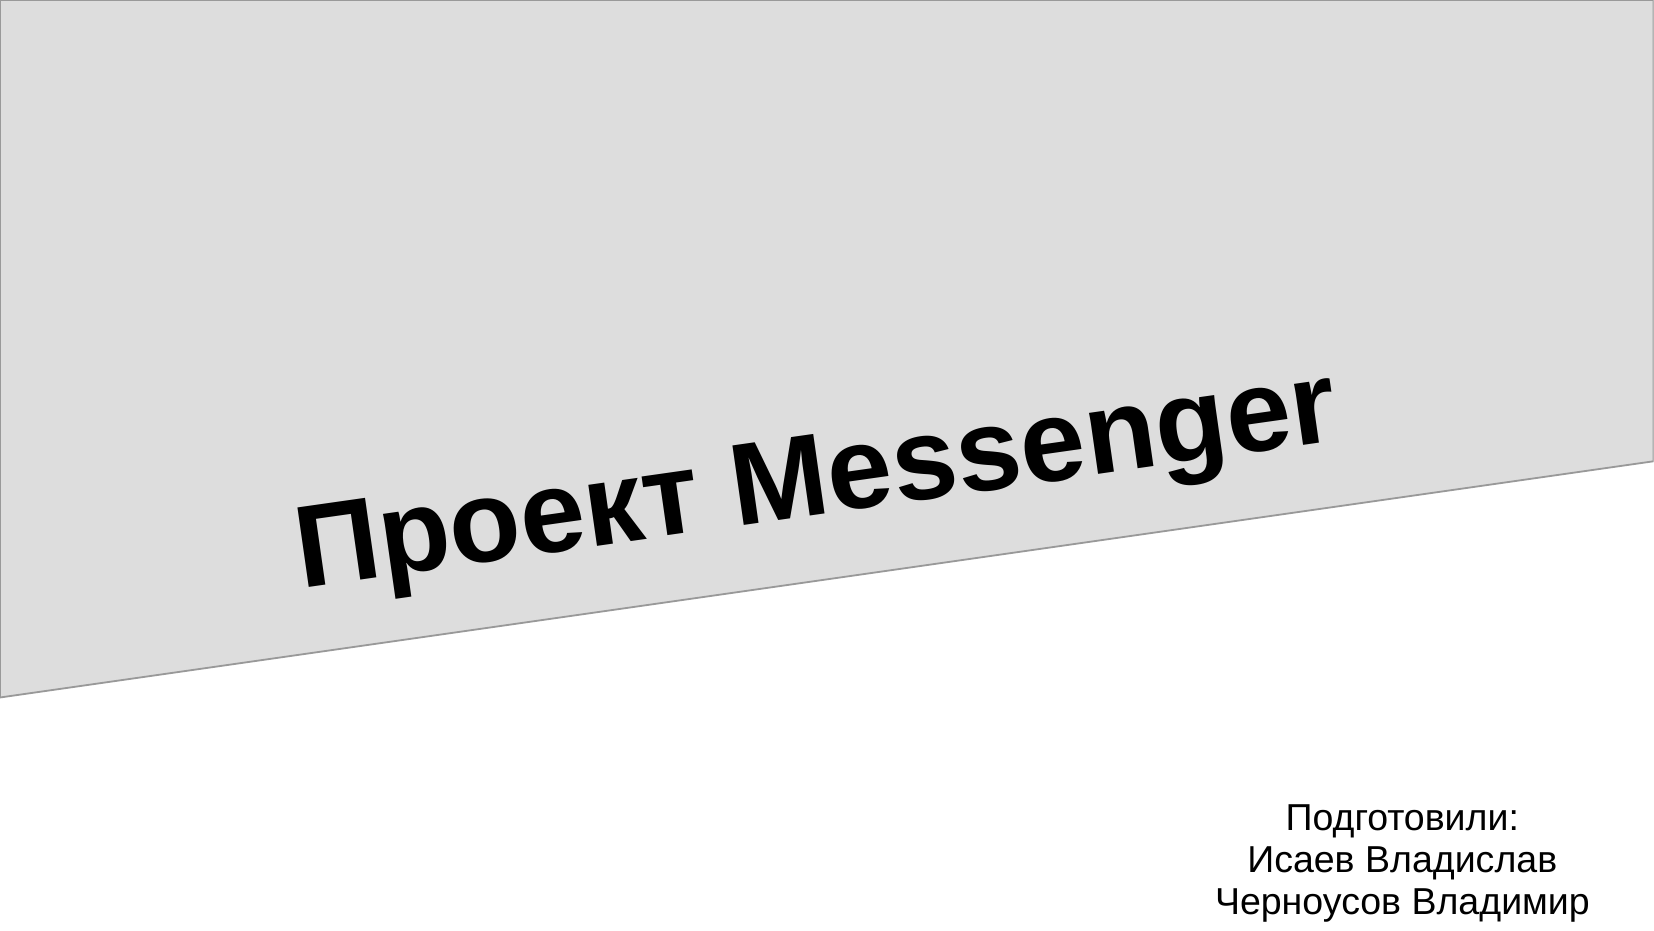

# Проект Messenger
Подготовили:
Исаев Владислав
Черноусов Владимир